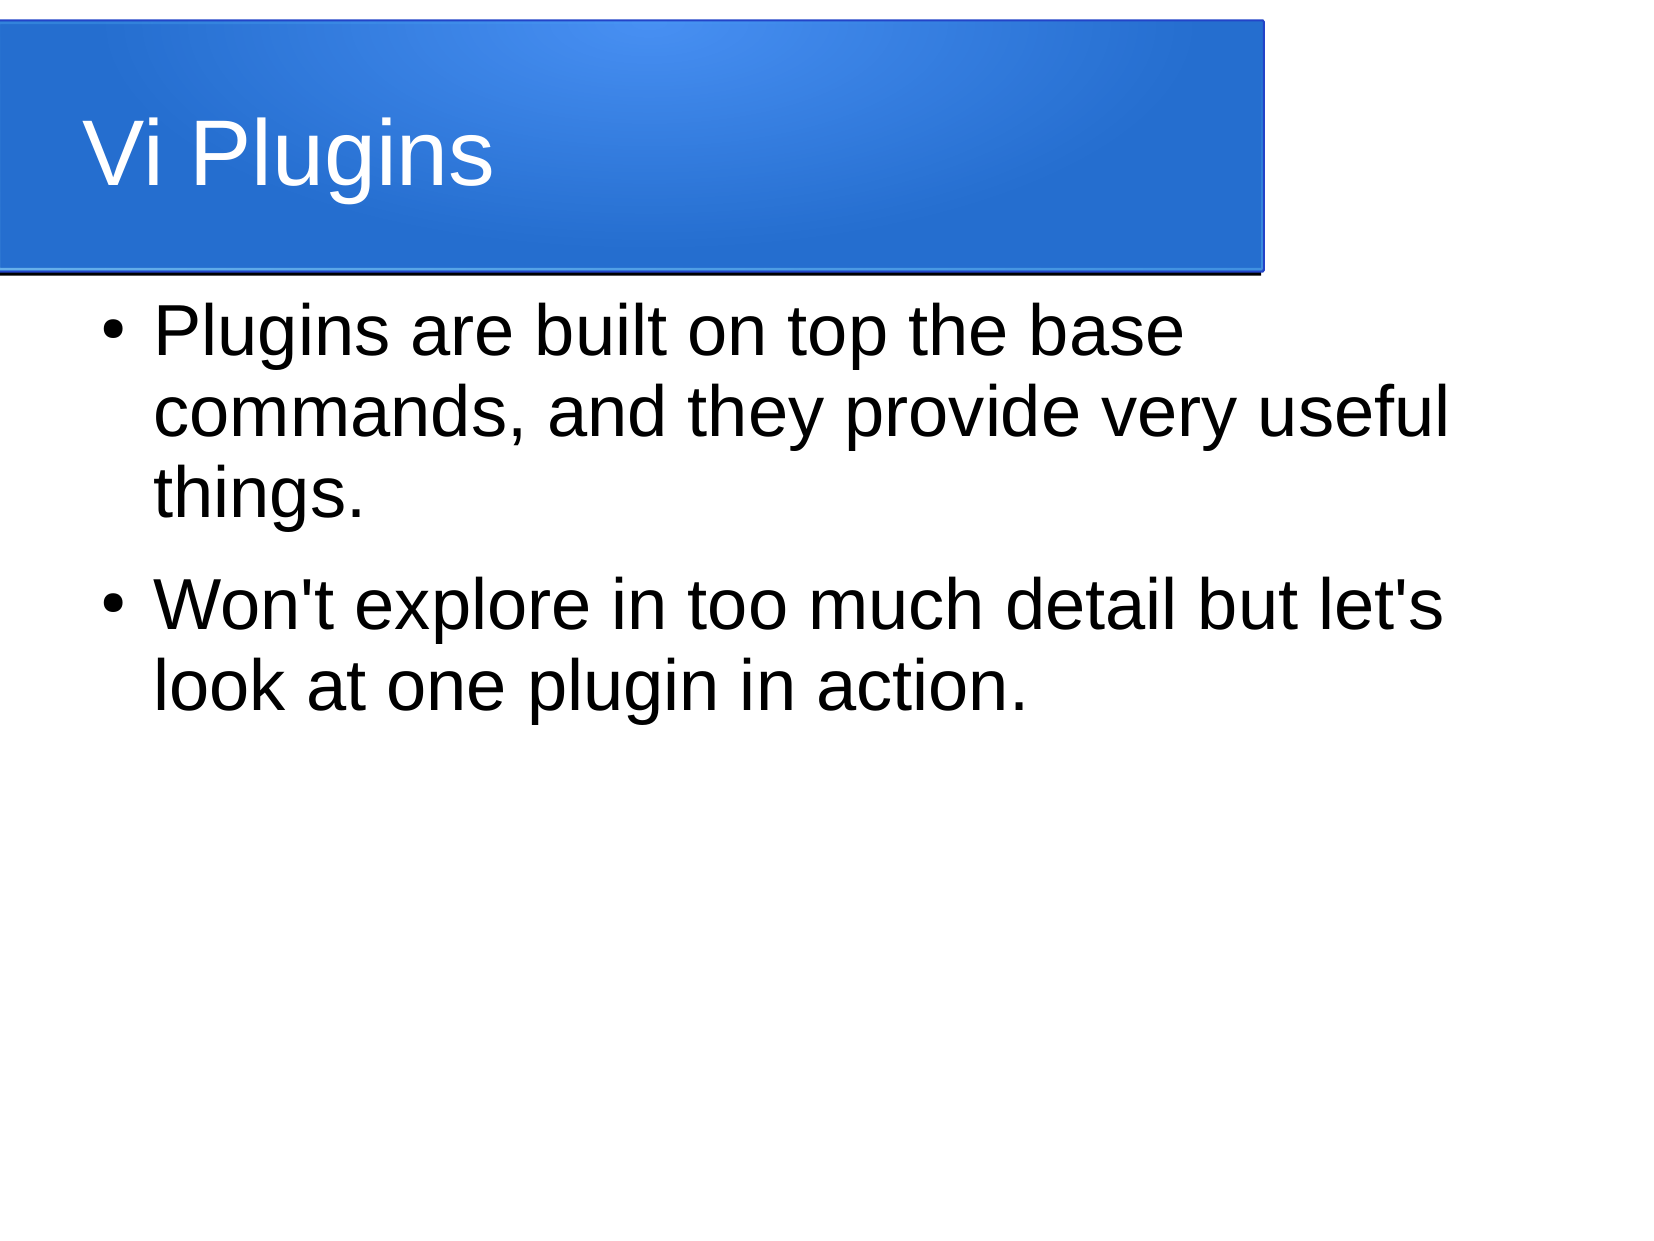

# Vi Plugins
Plugins are built on top the base commands, and they provide very useful things.
Won't explore in too much detail but let's look at one plugin in action.